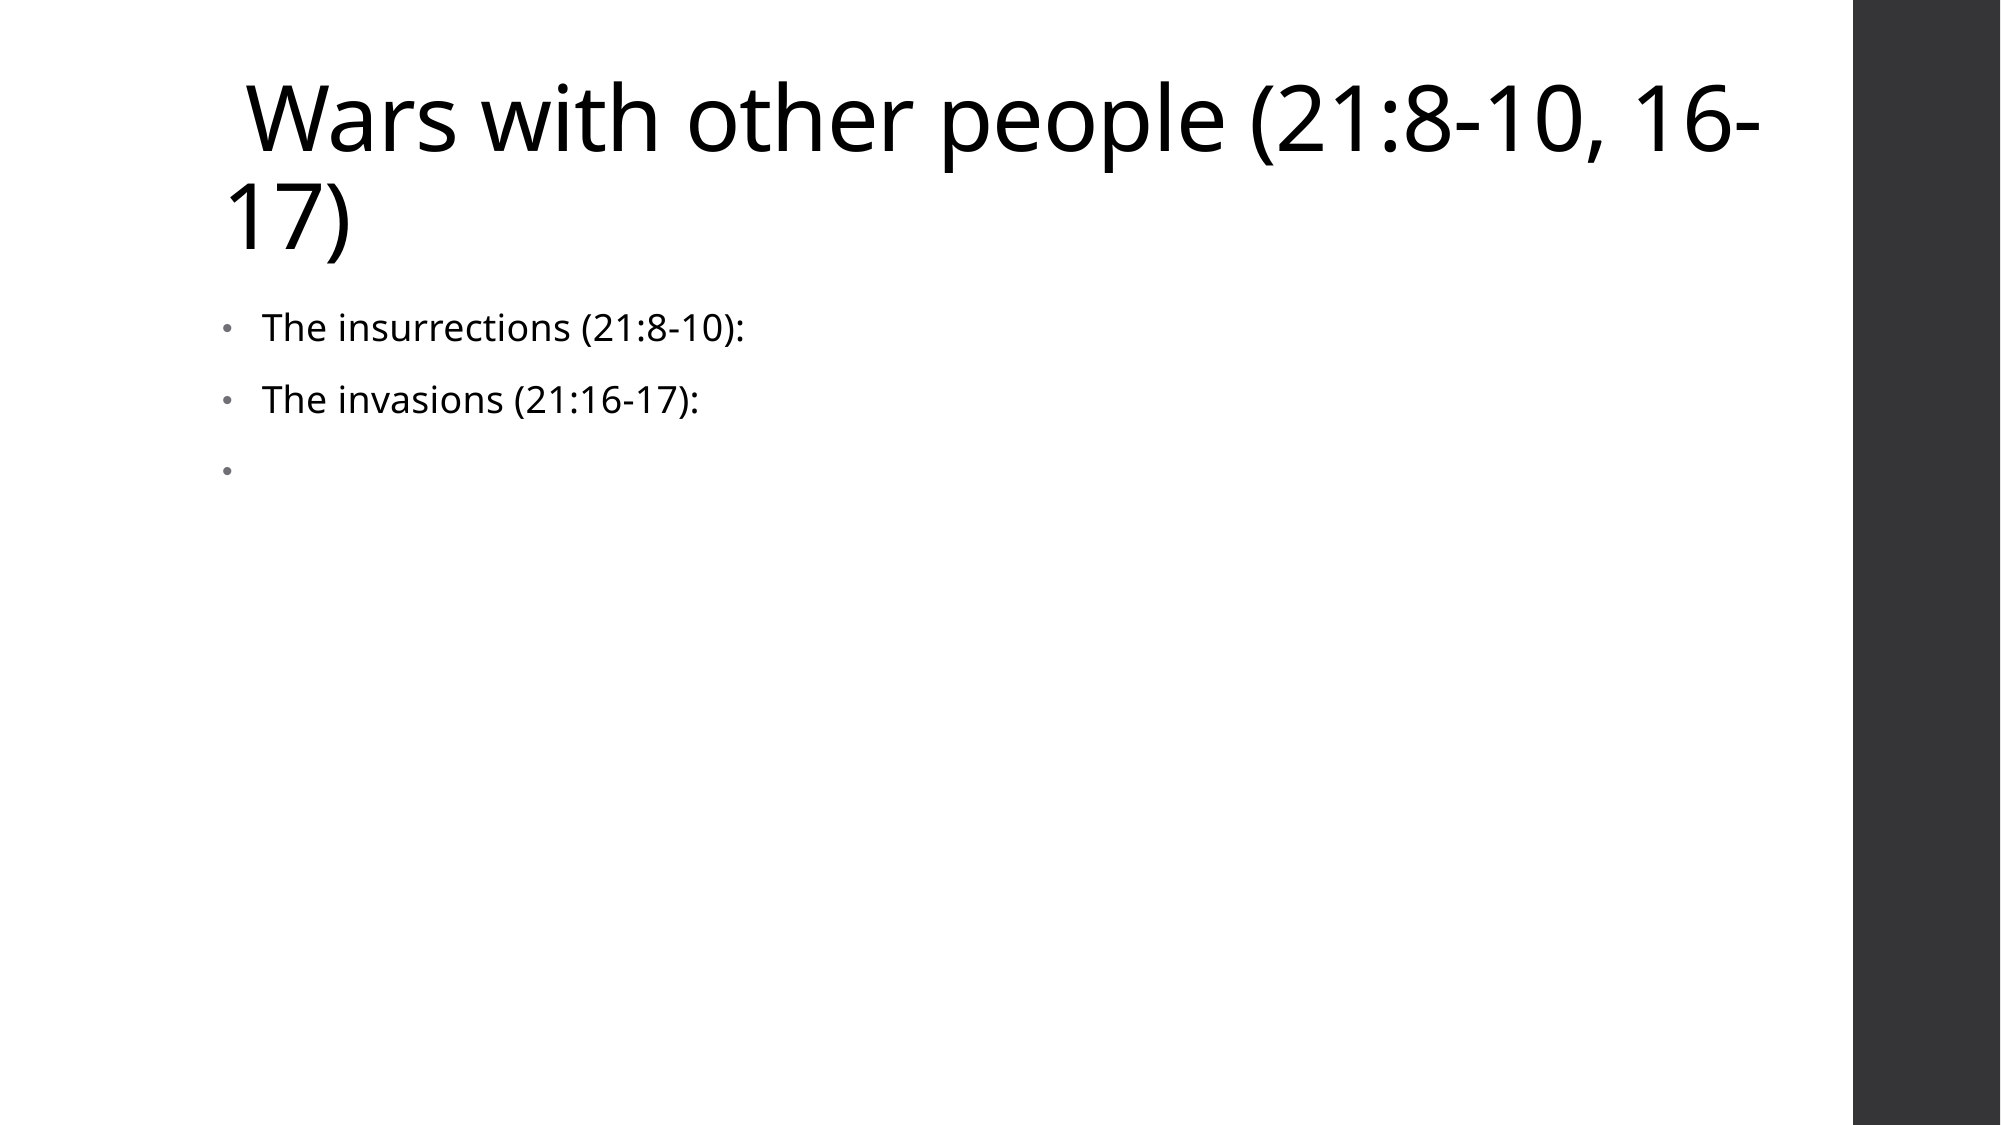

# Wars with other people (21:8-10, 16-17)
 The insurrections (21:8-10):
 The invasions (21:16-17):